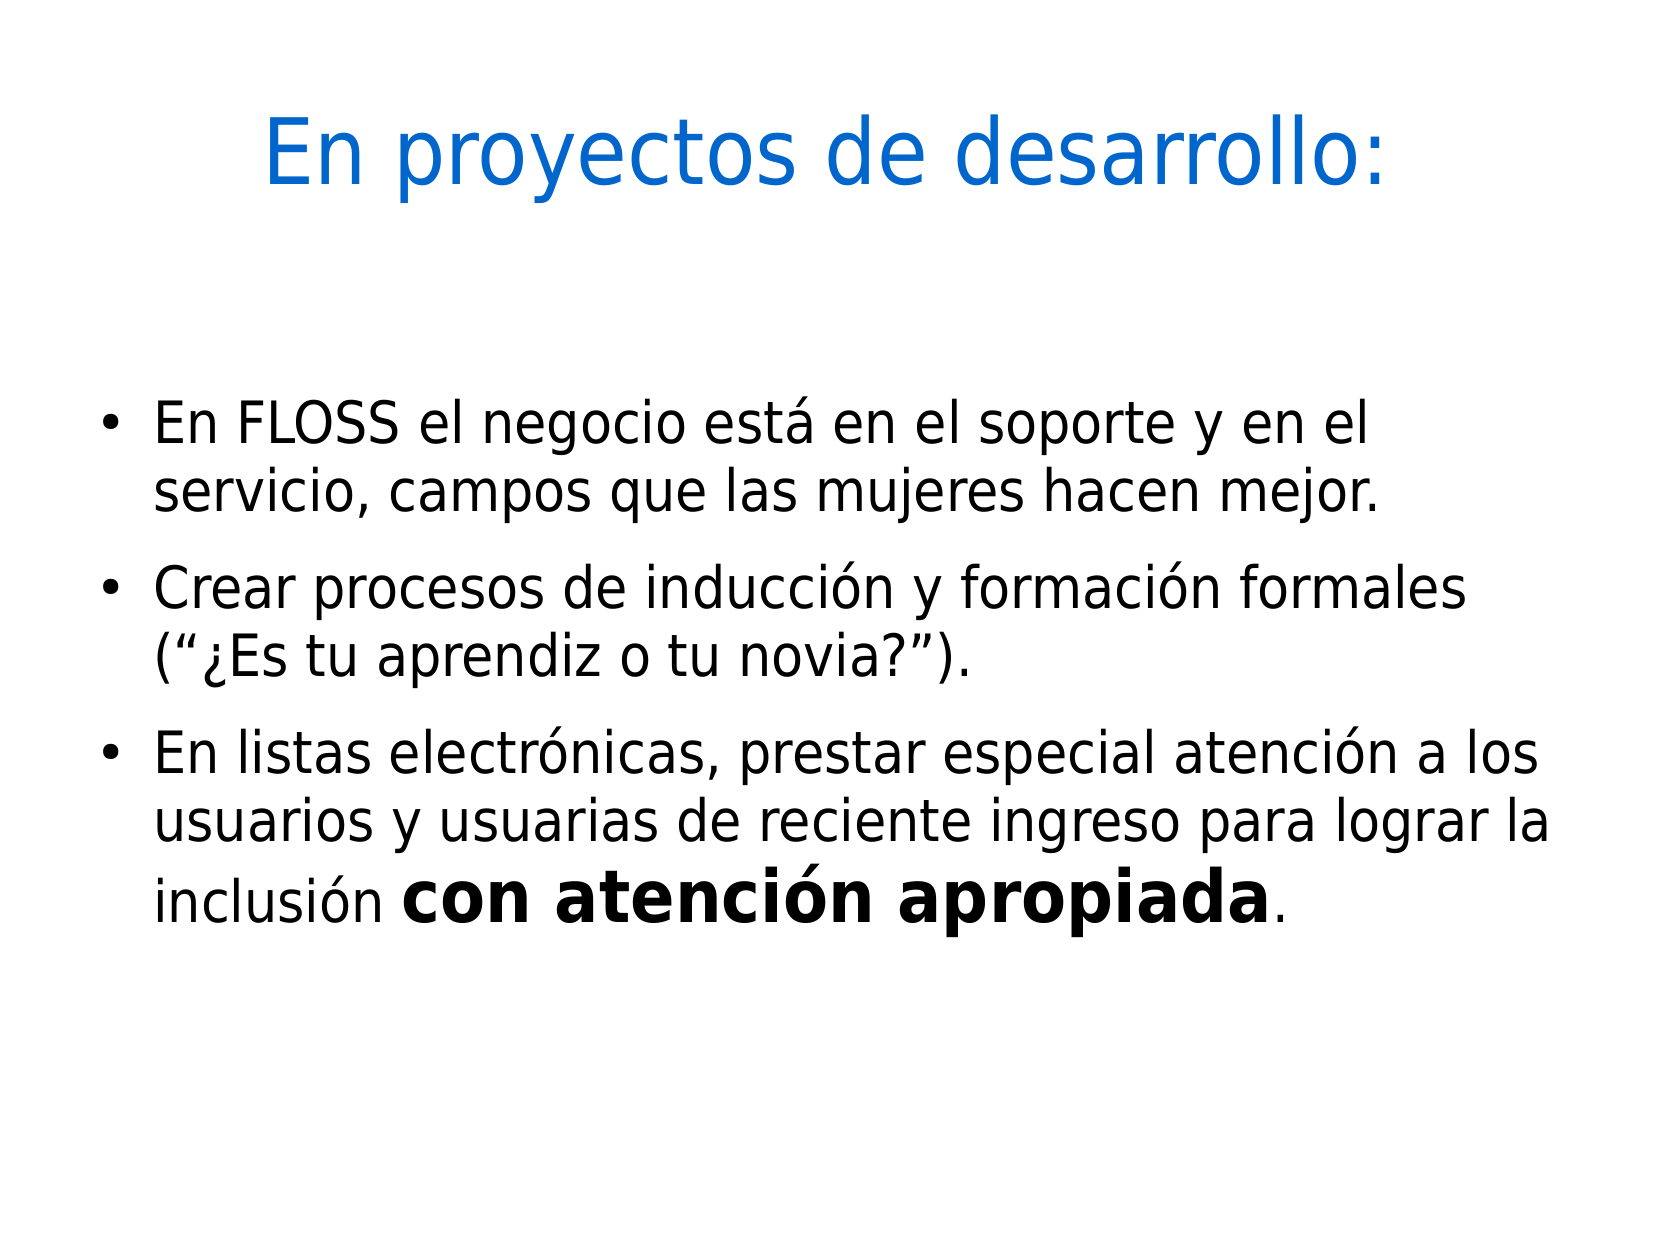

# En proyectos de desarrollo:
En FLOSS el negocio está en el soporte y en el servicio, campos que las mujeres hacen mejor.
Crear procesos de inducción y formación formales (“¿Es tu aprendiz o tu novia?”).
En listas electrónicas, prestar especial atención a los usuarios y usuarias de reciente ingreso para lograr la inclusión con atención apropiada.